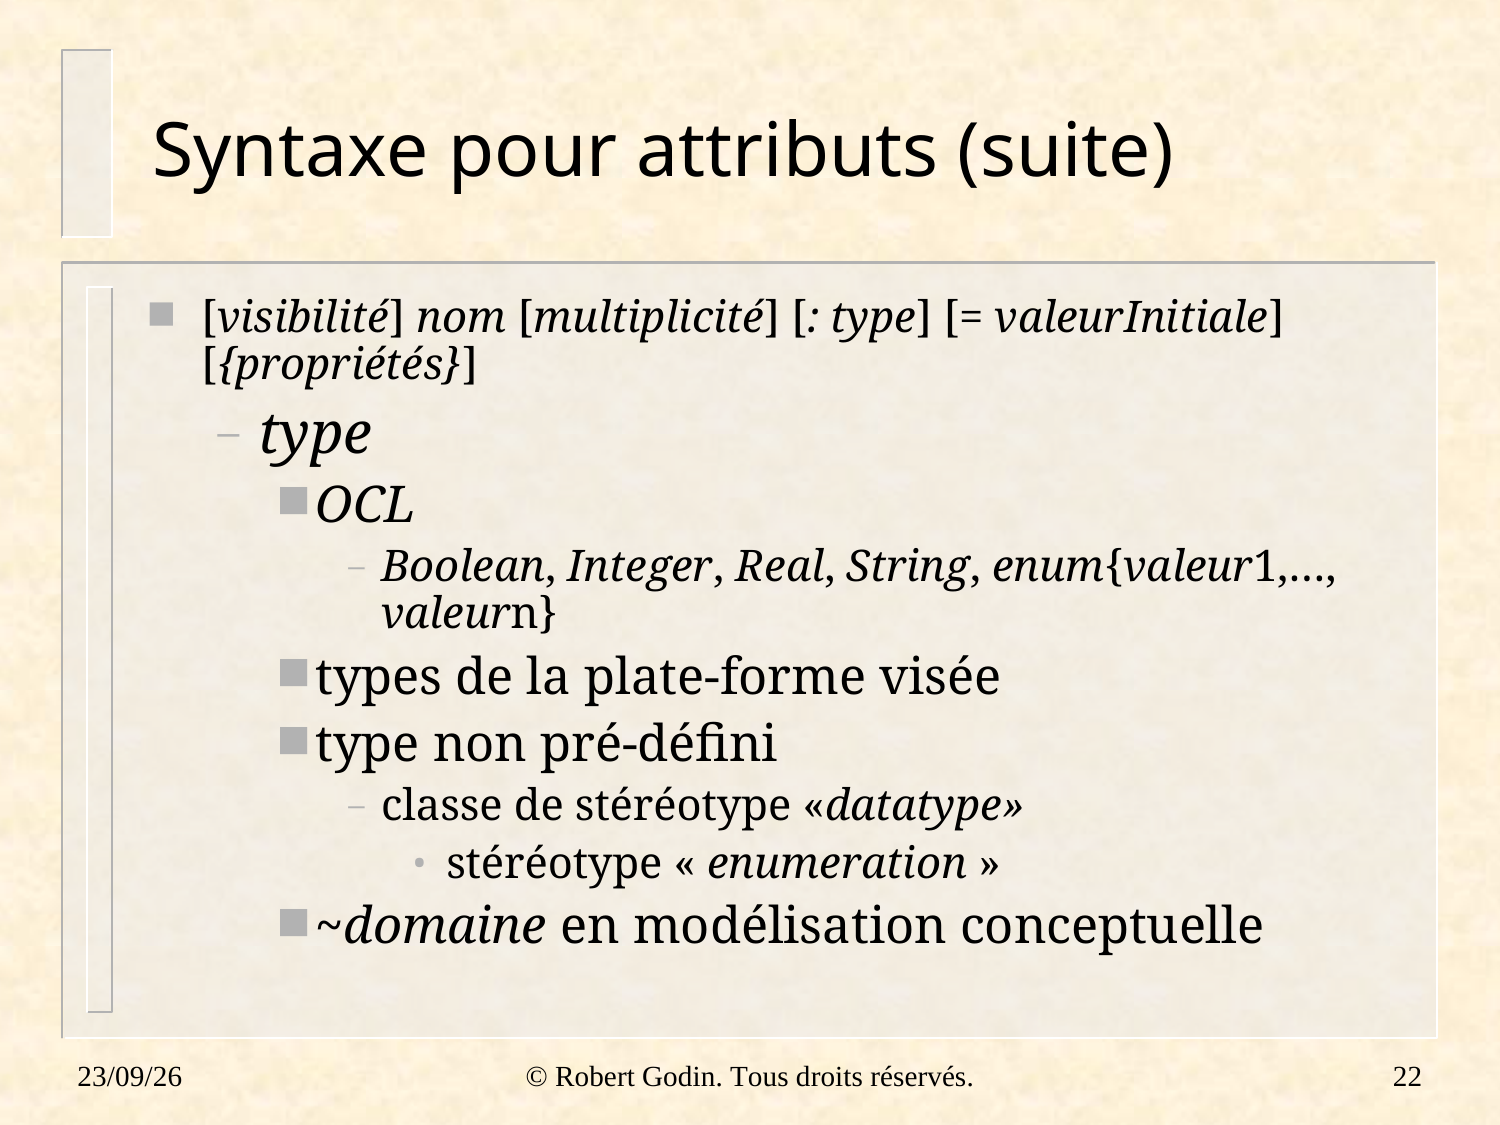

# Syntaxe pour attributs (suite)
[visibilité] nom [multiplicité] [: type] [= valeurInitiale] [{propriétés}]
type
OCL
Boolean, Integer, Real, String, enum{valeur1,…, valeurn}
types de la plate-forme visée
type non pré-défini
classe de stéréotype «datatype»
stéréotype « enumeration »
~domaine en modélisation conceptuelle
© Robert Godin. Tous droits réservés.